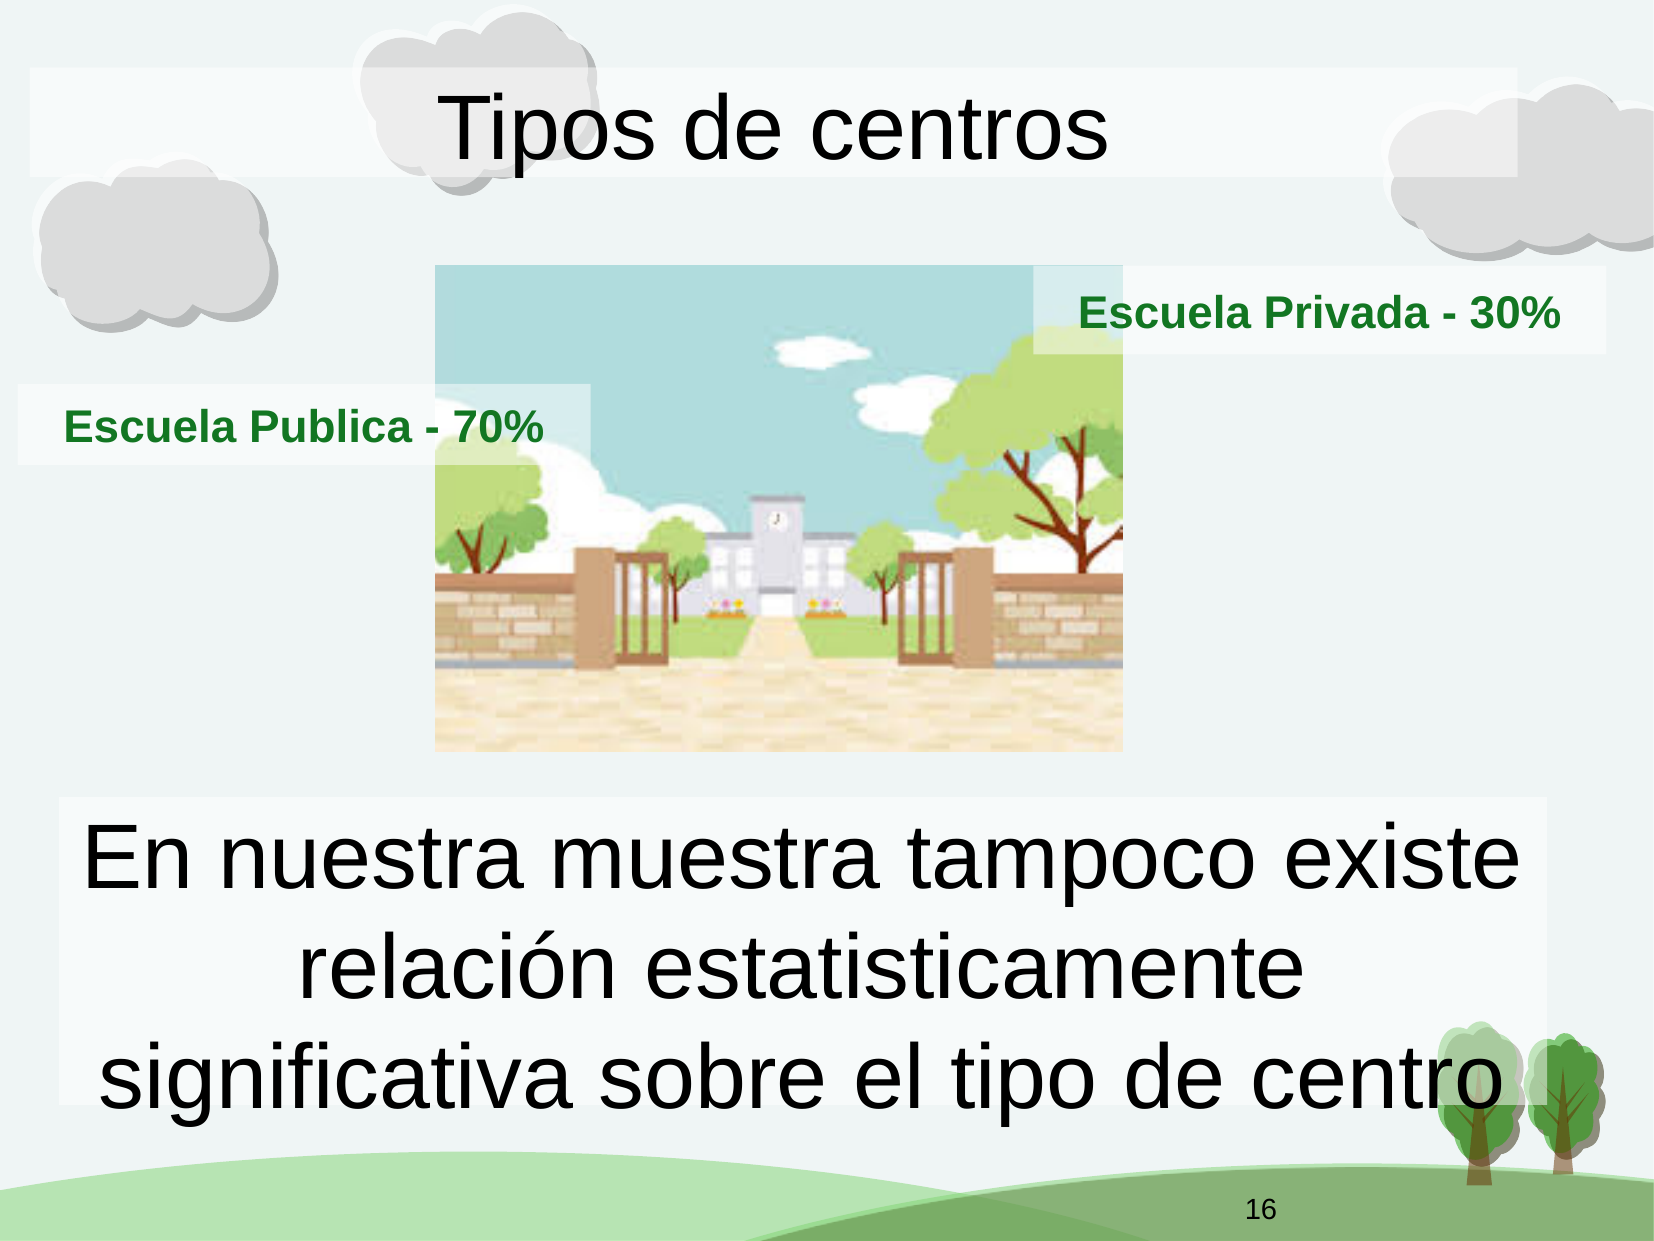

Tipos de centros
Escuela Privada - 30%
Escuela Publica - 70%
# En nuestra muestra tampoco existe relación estatisticamente significativa sobre el tipo de centro